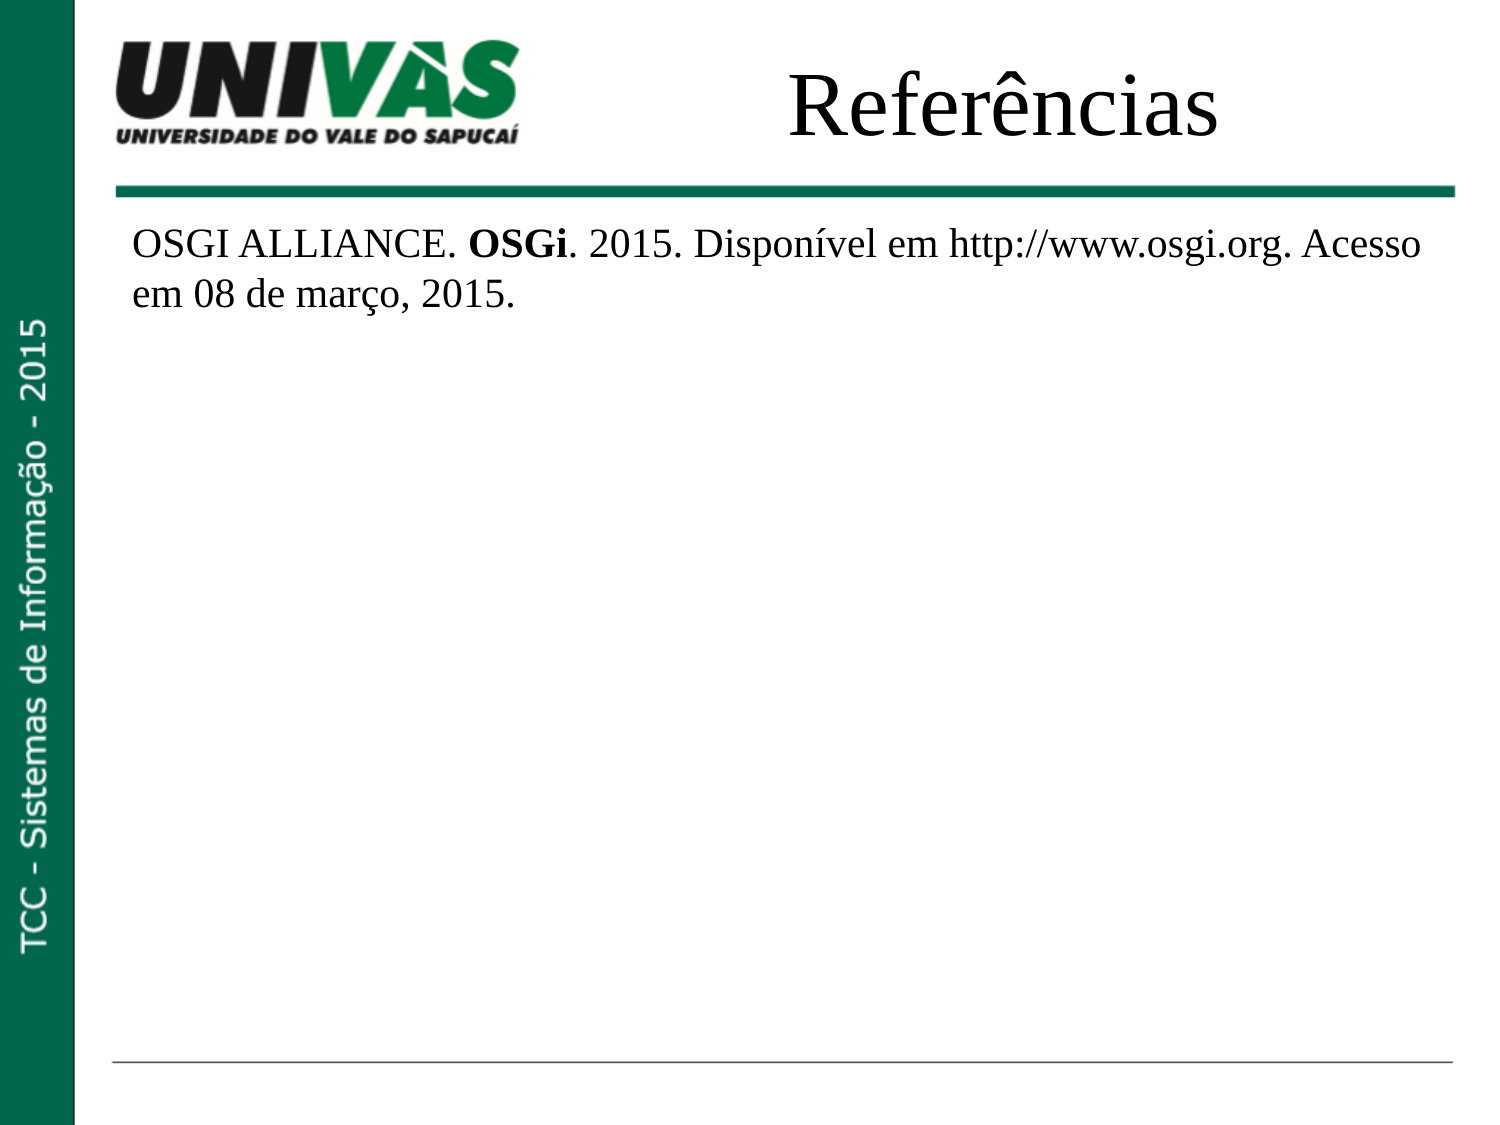

# Referências
OSGI ALLIANCE. OSGi. 2015. Disponível em http://www.osgi.org. Acesso em 08 de março, 2015.